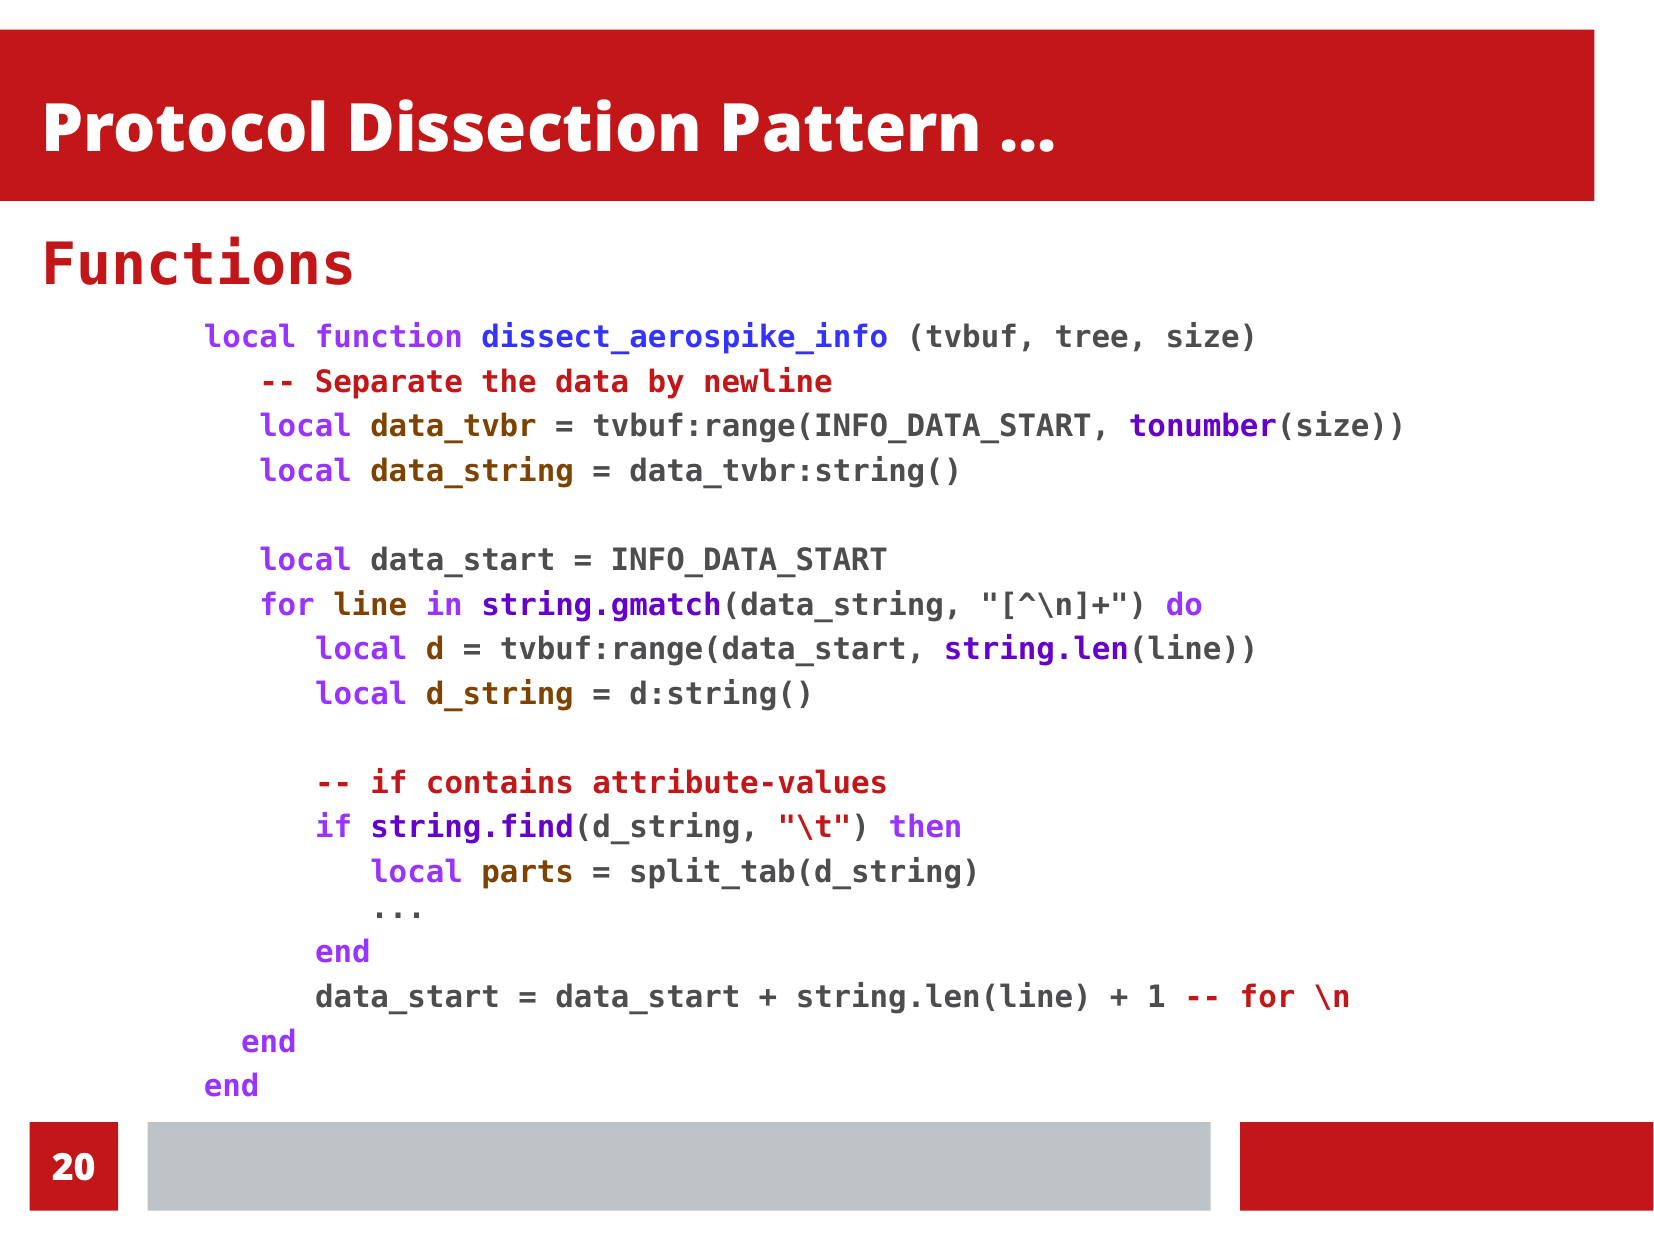

# Protocol Dissection Pattern ...
Functions
 local function dissect_aerospike_info (tvbuf, tree, size)
 -- Separate the data by newline
 local data_tvbr = tvbuf:range(INFO_DATA_START, tonumber(size))
 local data_string = data_tvbr:string()
 local data_start = INFO_DATA_START
 for line in string.gmatch(data_string, "[^\n]+") do
 local d = tvbuf:range(data_start, string.len(line))
 local d_string = d:string()
 -- if contains attribute-values
 if string.find(d_string, "\t") then
 local parts = split_tab(d_string)
 ...
 end
 data_start = data_start + string.len(line) + 1 -- for \n
 end
 end
20